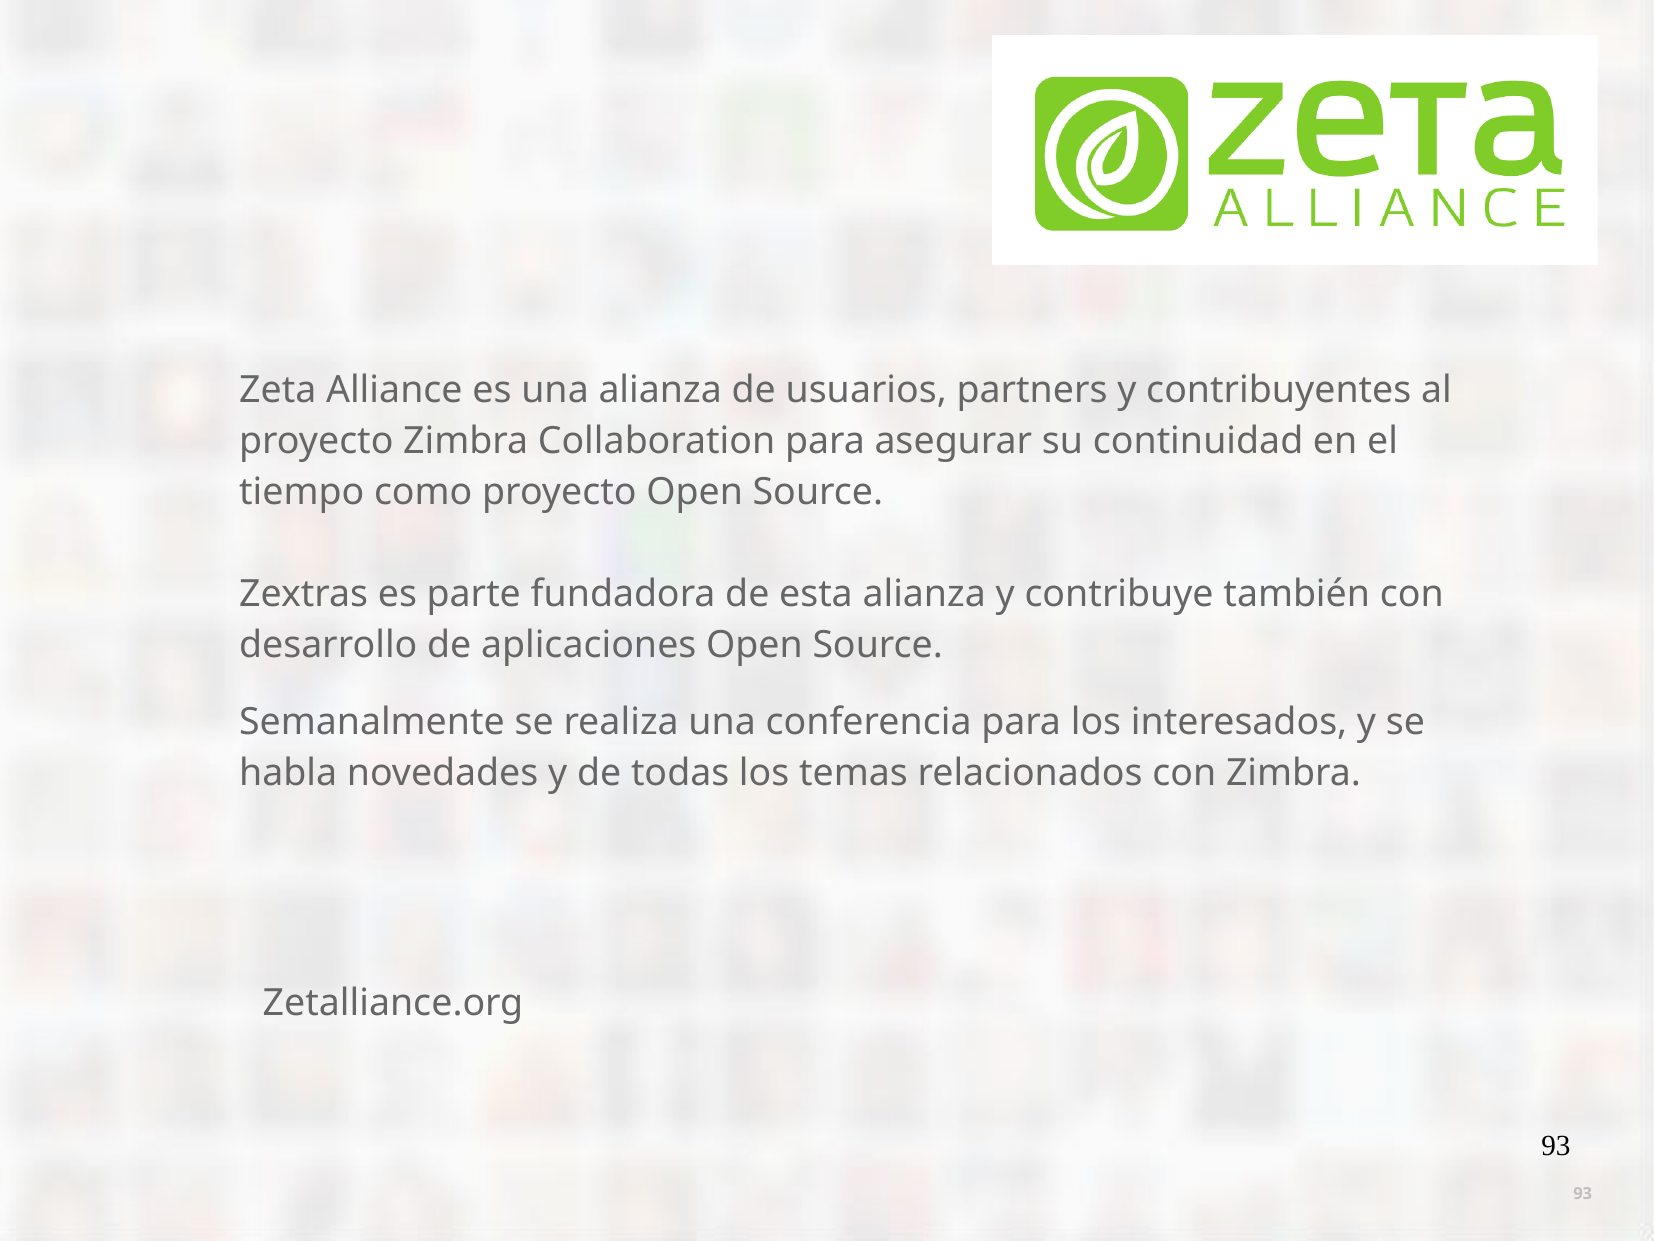

Zeta Alliance es una alianza de usuarios, partners y contribuyentes al proyecto Zimbra Collaboration para asegurar su continuidad en el tiempo como proyecto Open Source.
Zextras es parte fundadora de esta alianza y contribuye también con desarrollo de aplicaciones Open Source.
Semanalmente se realiza una conferencia para los interesados, y se habla novedades y de todas los temas relacionados con Zimbra.
Zetalliance.org
93